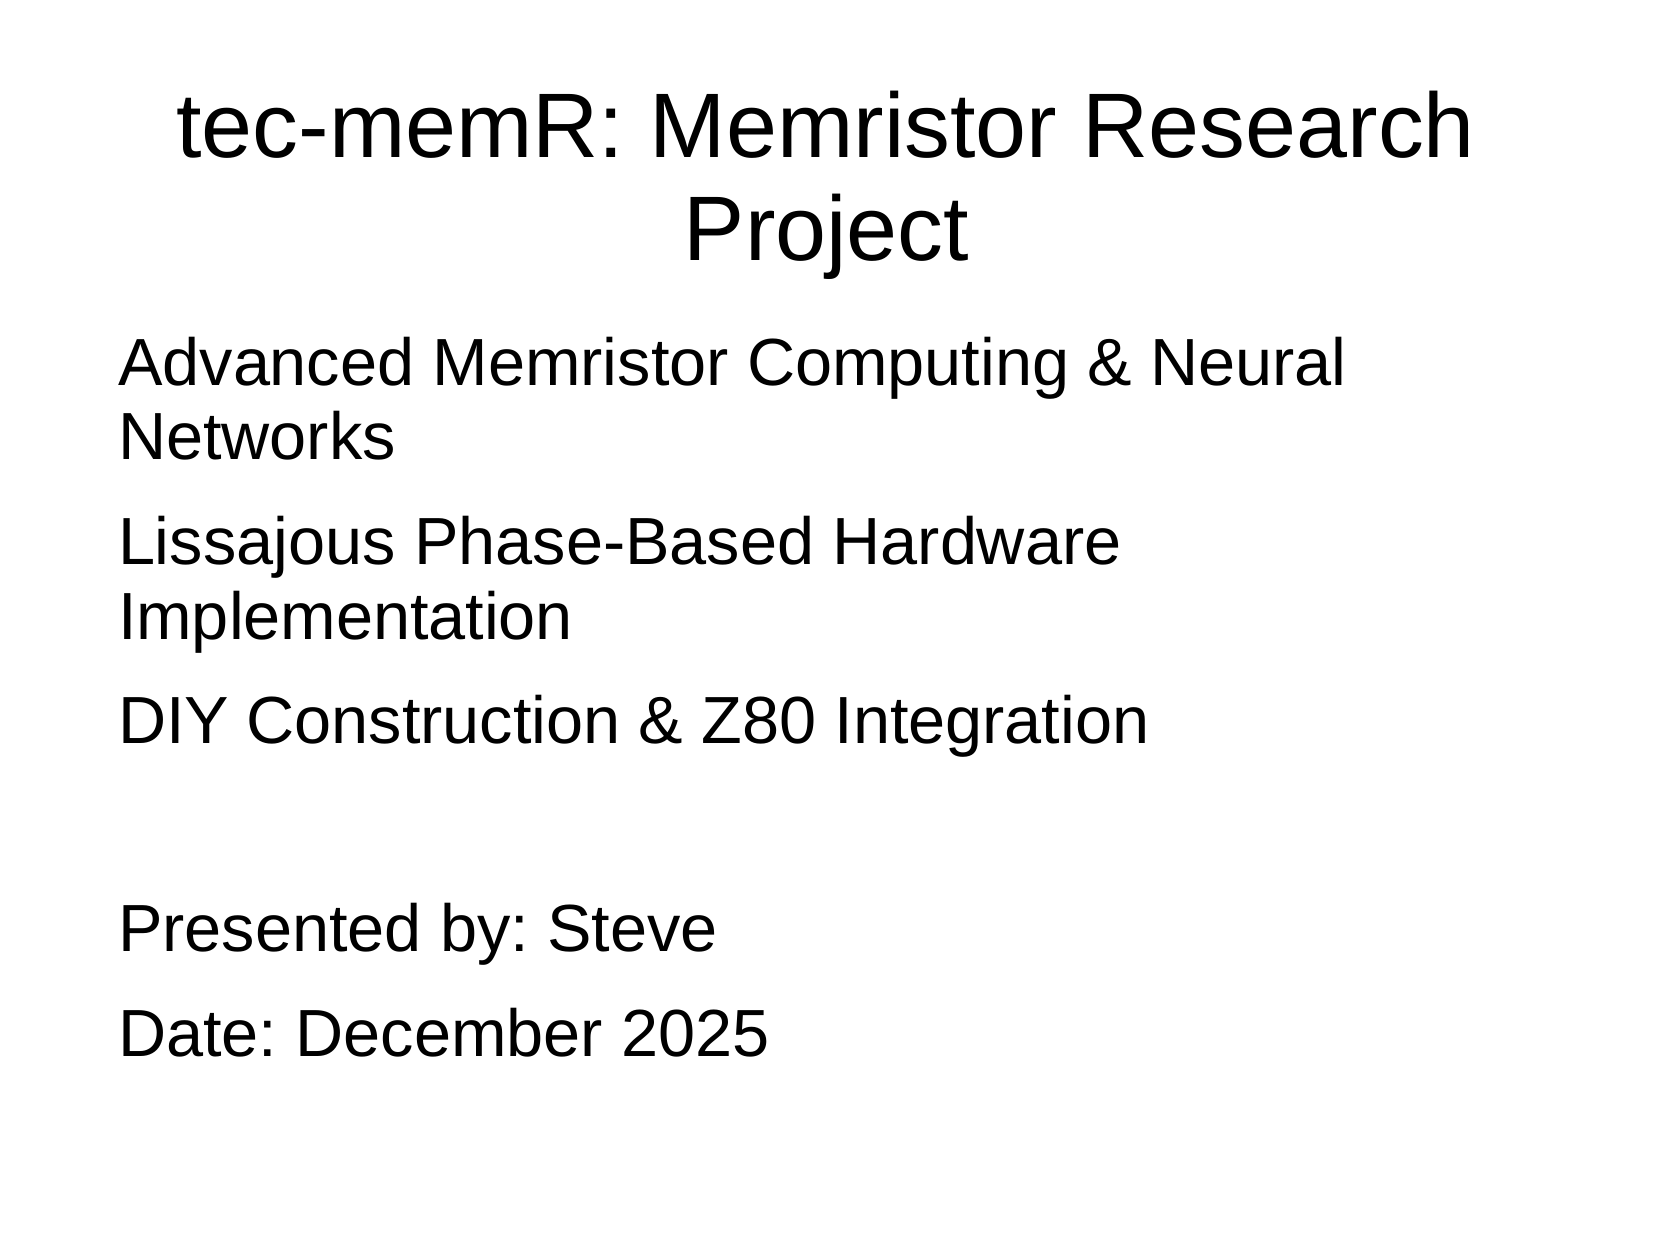

# tec-memR: Memristor Research Project
Advanced Memristor Computing & Neural Networks
Lissajous Phase-Based Hardware Implementation
DIY Construction & Z80 Integration
Presented by: Steve
Date: December 2025